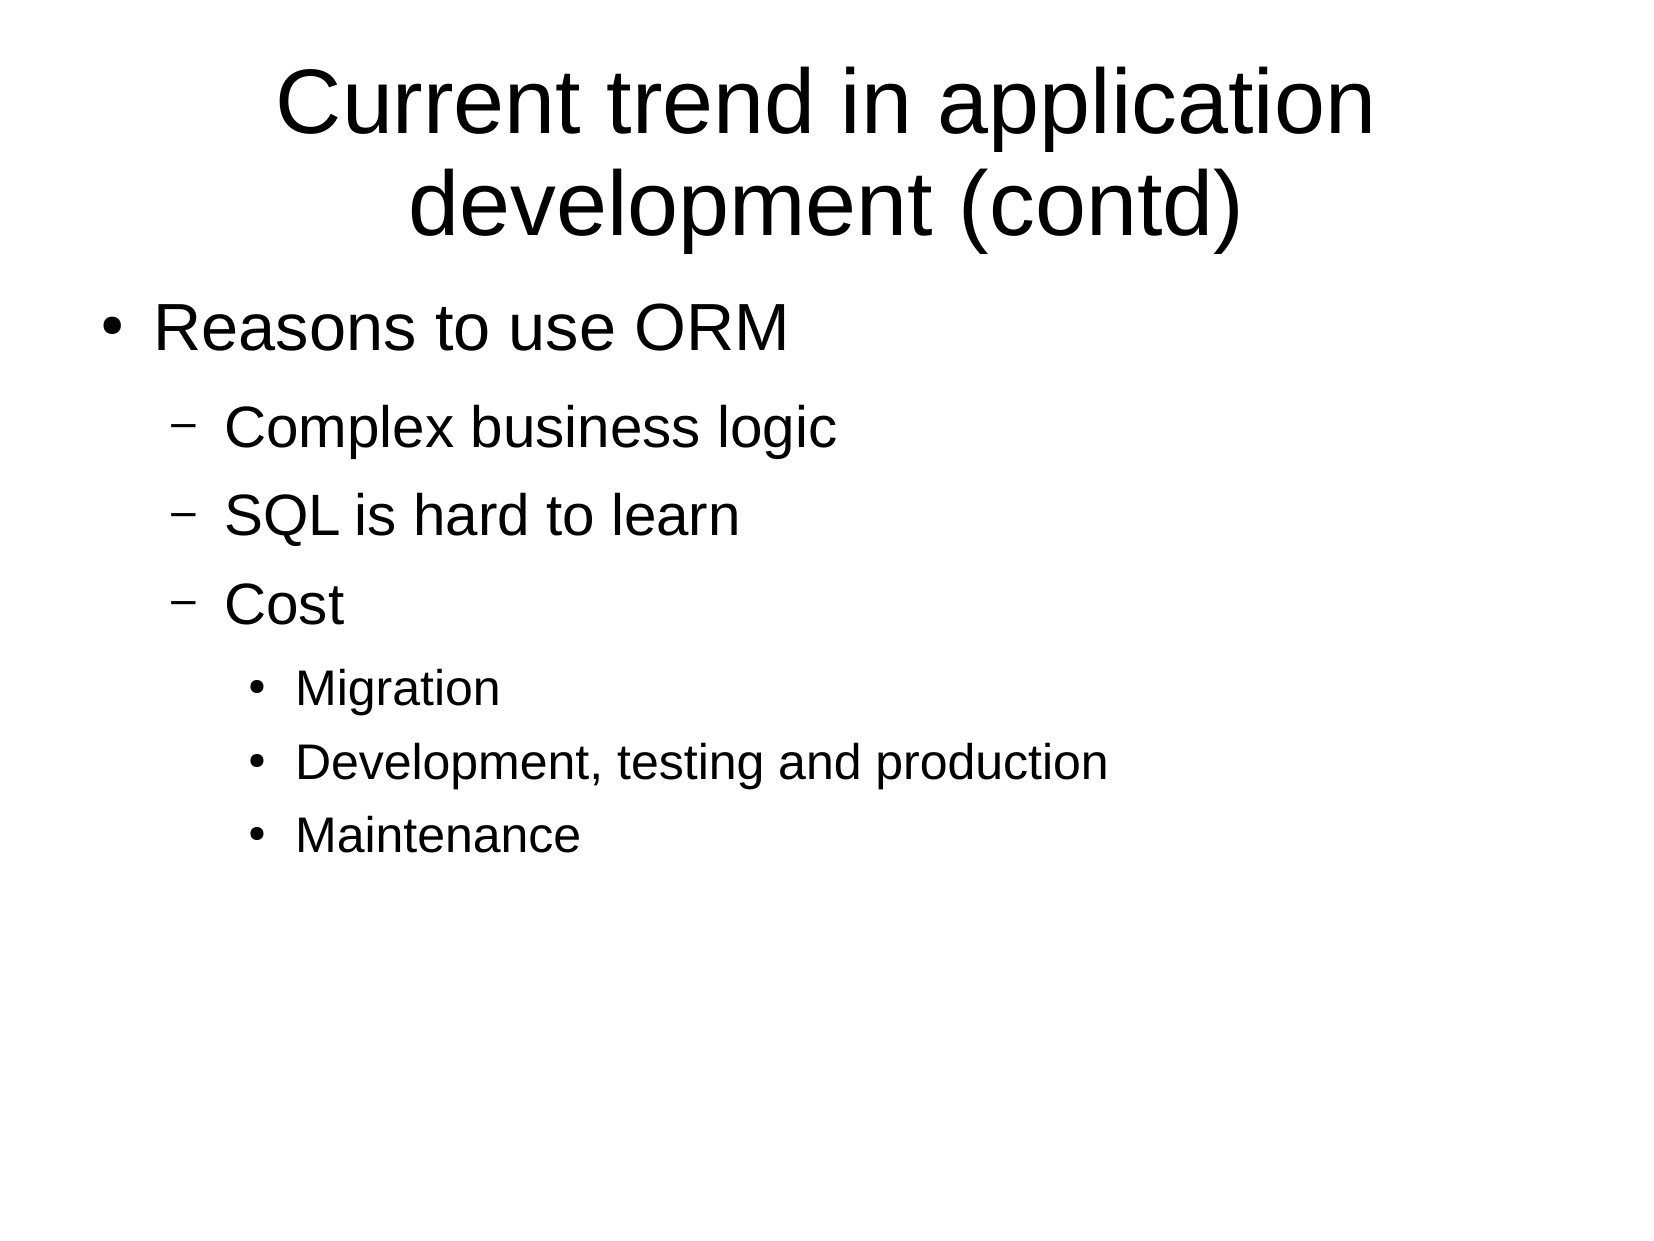

# Current trend in application development (contd)
Reasons to use ORM
Complex business logic
SQL is hard to learn
Cost
Migration
Development, testing and production
Maintenance